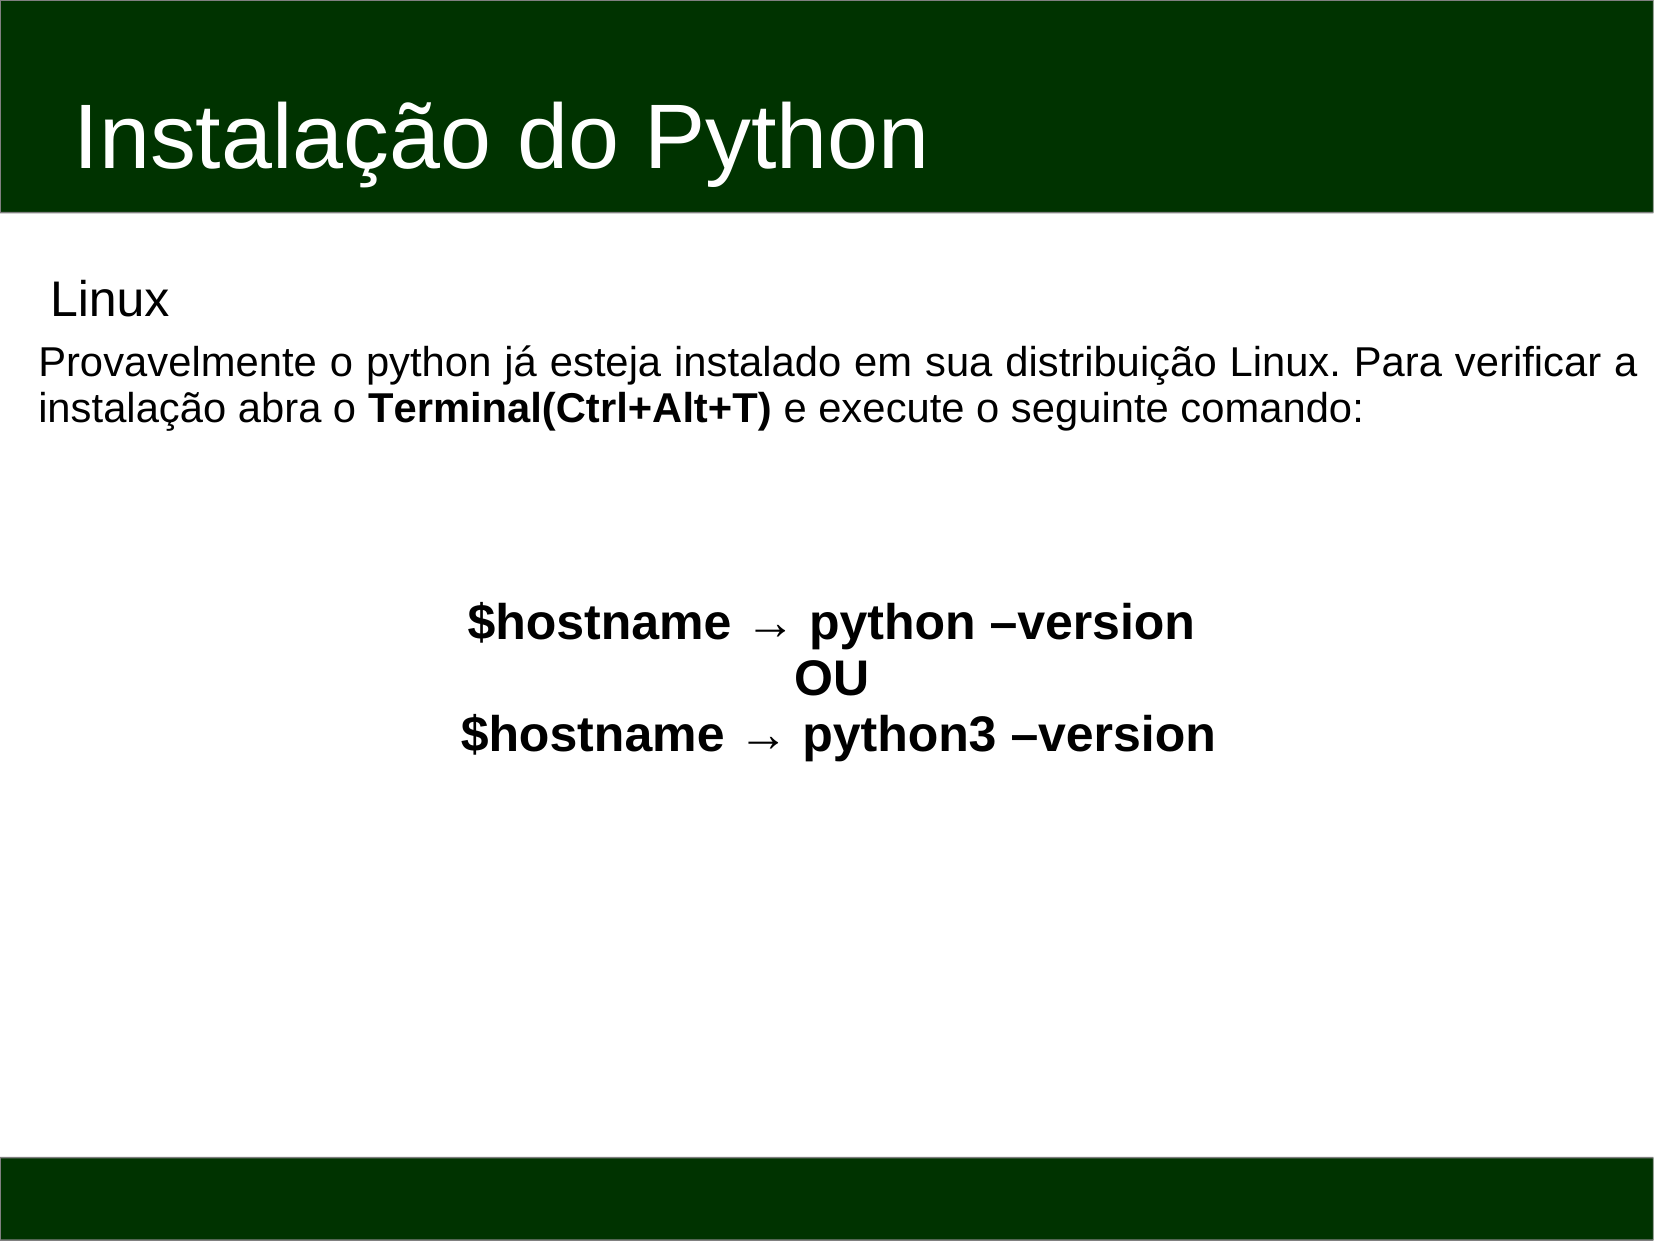

Instalação do Python
Linux
Provavelmente o python já esteja instalado em sua distribuição Linux. Para verificar a instalação abra o Terminal(Ctrl+Alt+T) e execute o seguinte comando:
$hostname → python –version
OU
$hostname → python3 –version